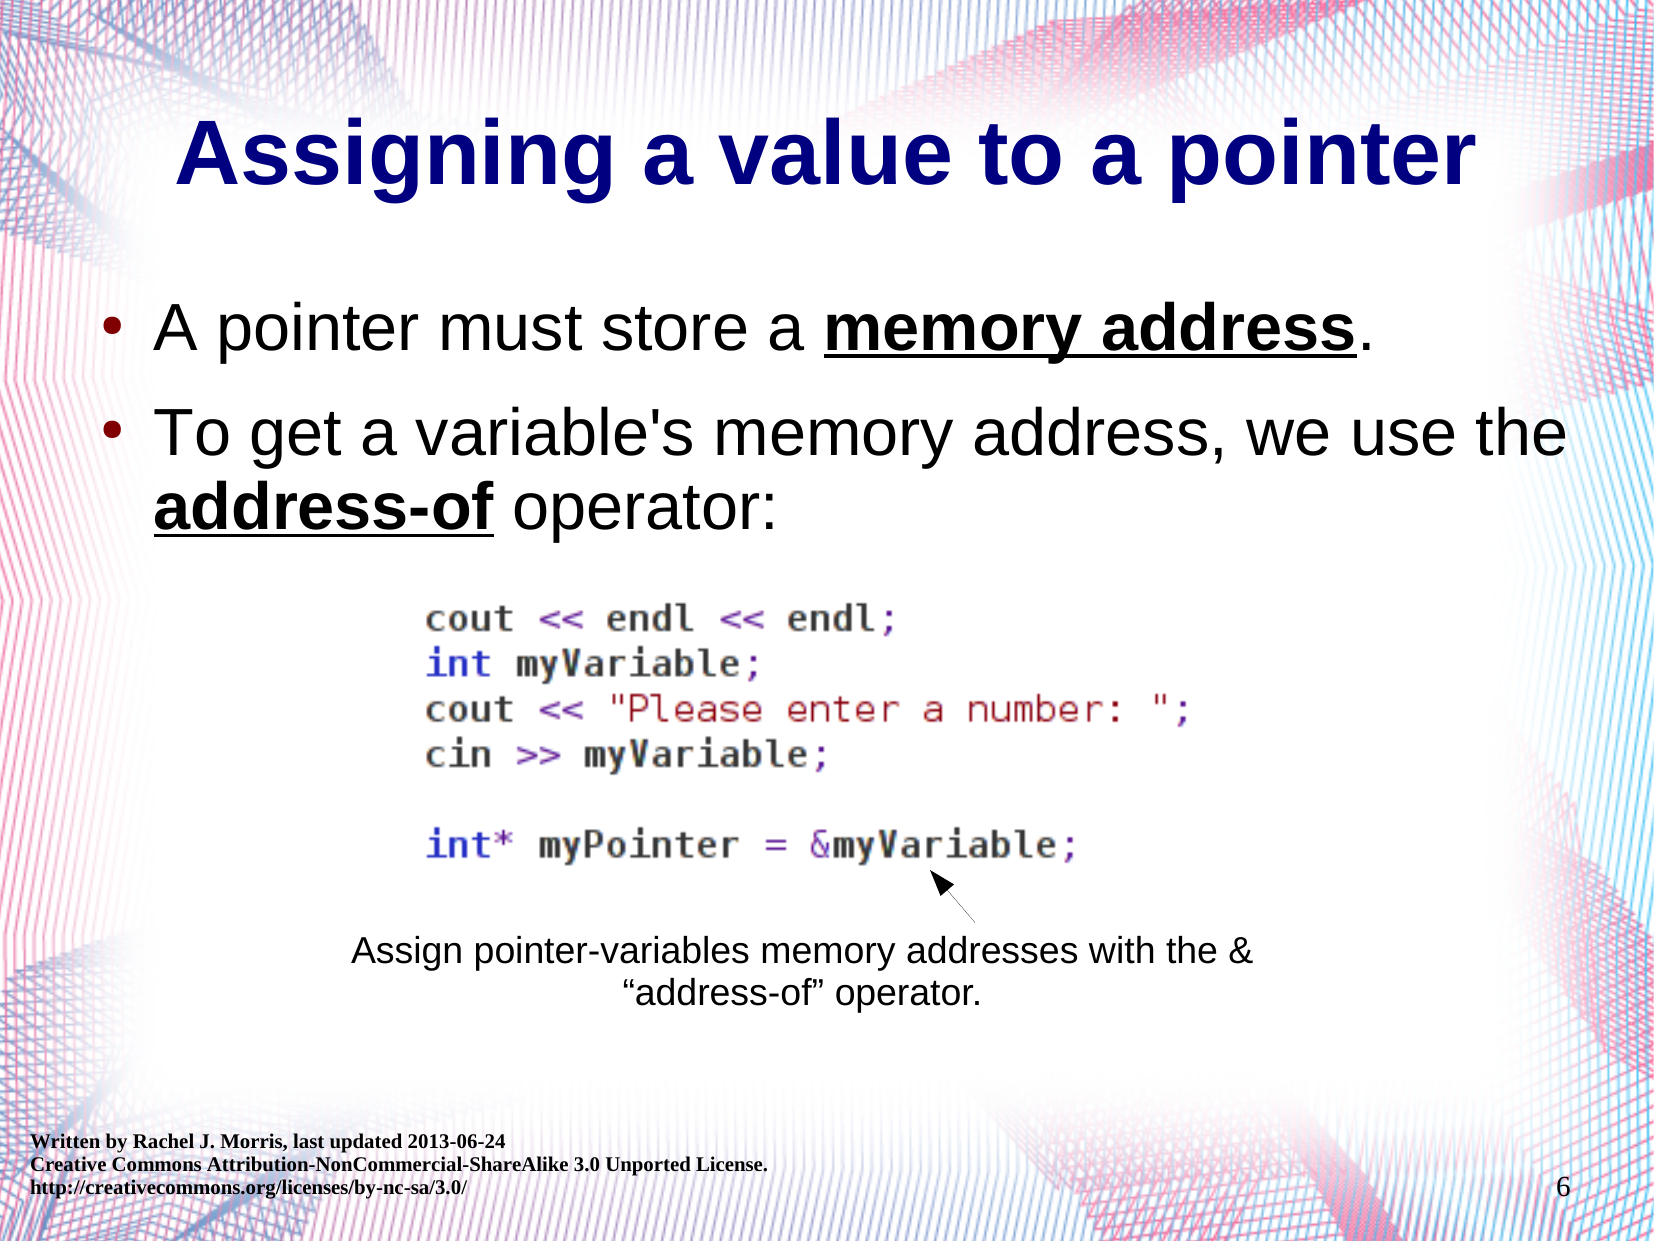

# Assigning a value to a pointer
A pointer must store a memory address.
To get a variable's memory address, we use the address-of operator:
Assign pointer-variables memory addresses with the & “address-of” operator.
6